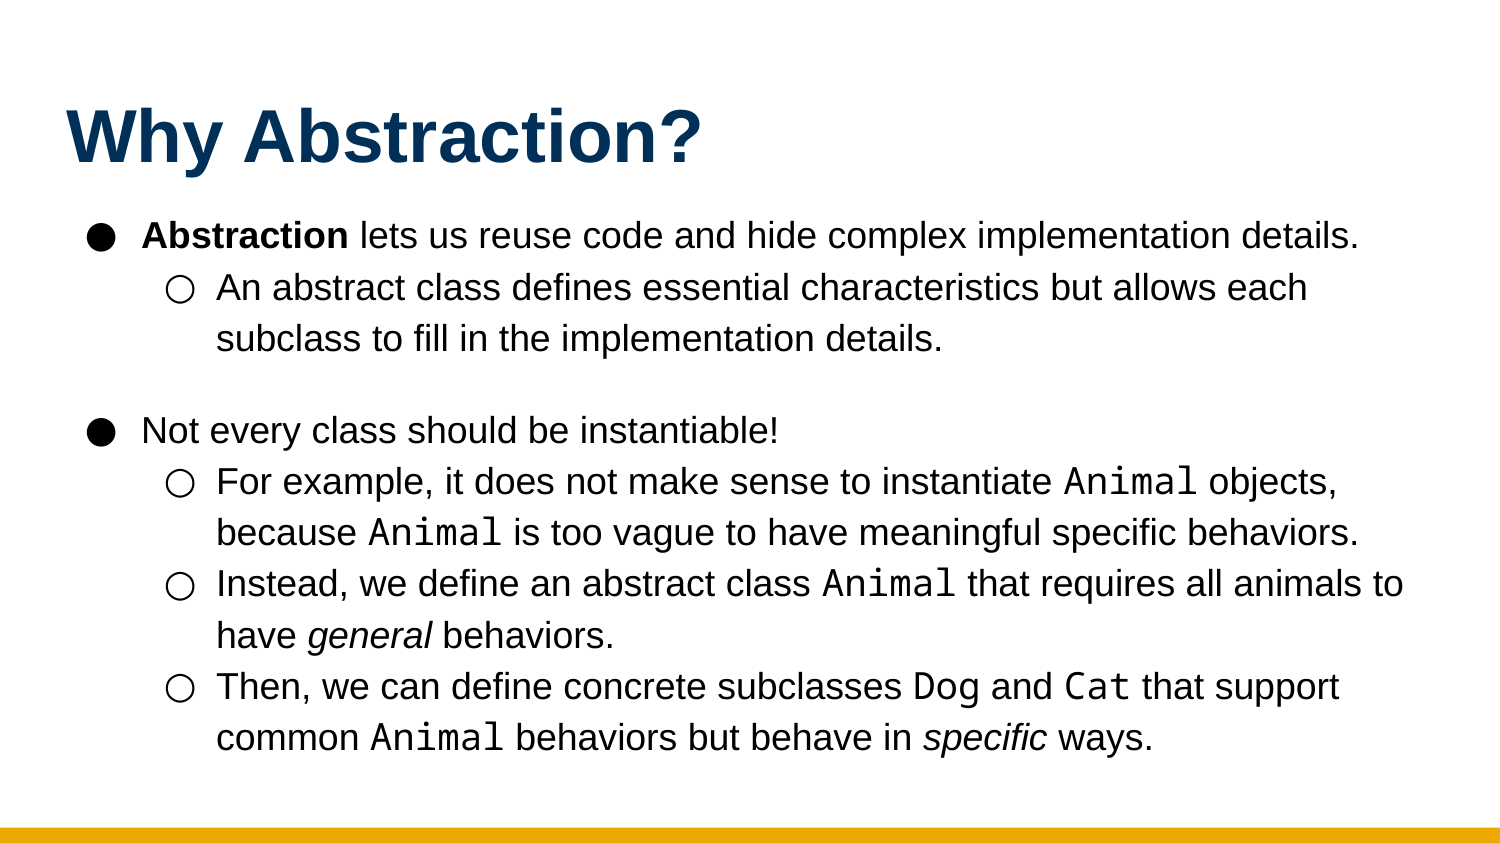

# Why Abstraction?
Abstraction lets us reuse code and hide complex implementation details.
An abstract class defines essential characteristics but allows each subclass to fill in the implementation details.
Not every class should be instantiable!
For example, it does not make sense to instantiate Animal objects, because Animal is too vague to have meaningful specific behaviors.
Instead, we define an abstract class Animal that requires all animals to have general behaviors.
Then, we can define concrete subclasses Dog and Cat that support common Animal behaviors but behave in specific ways.